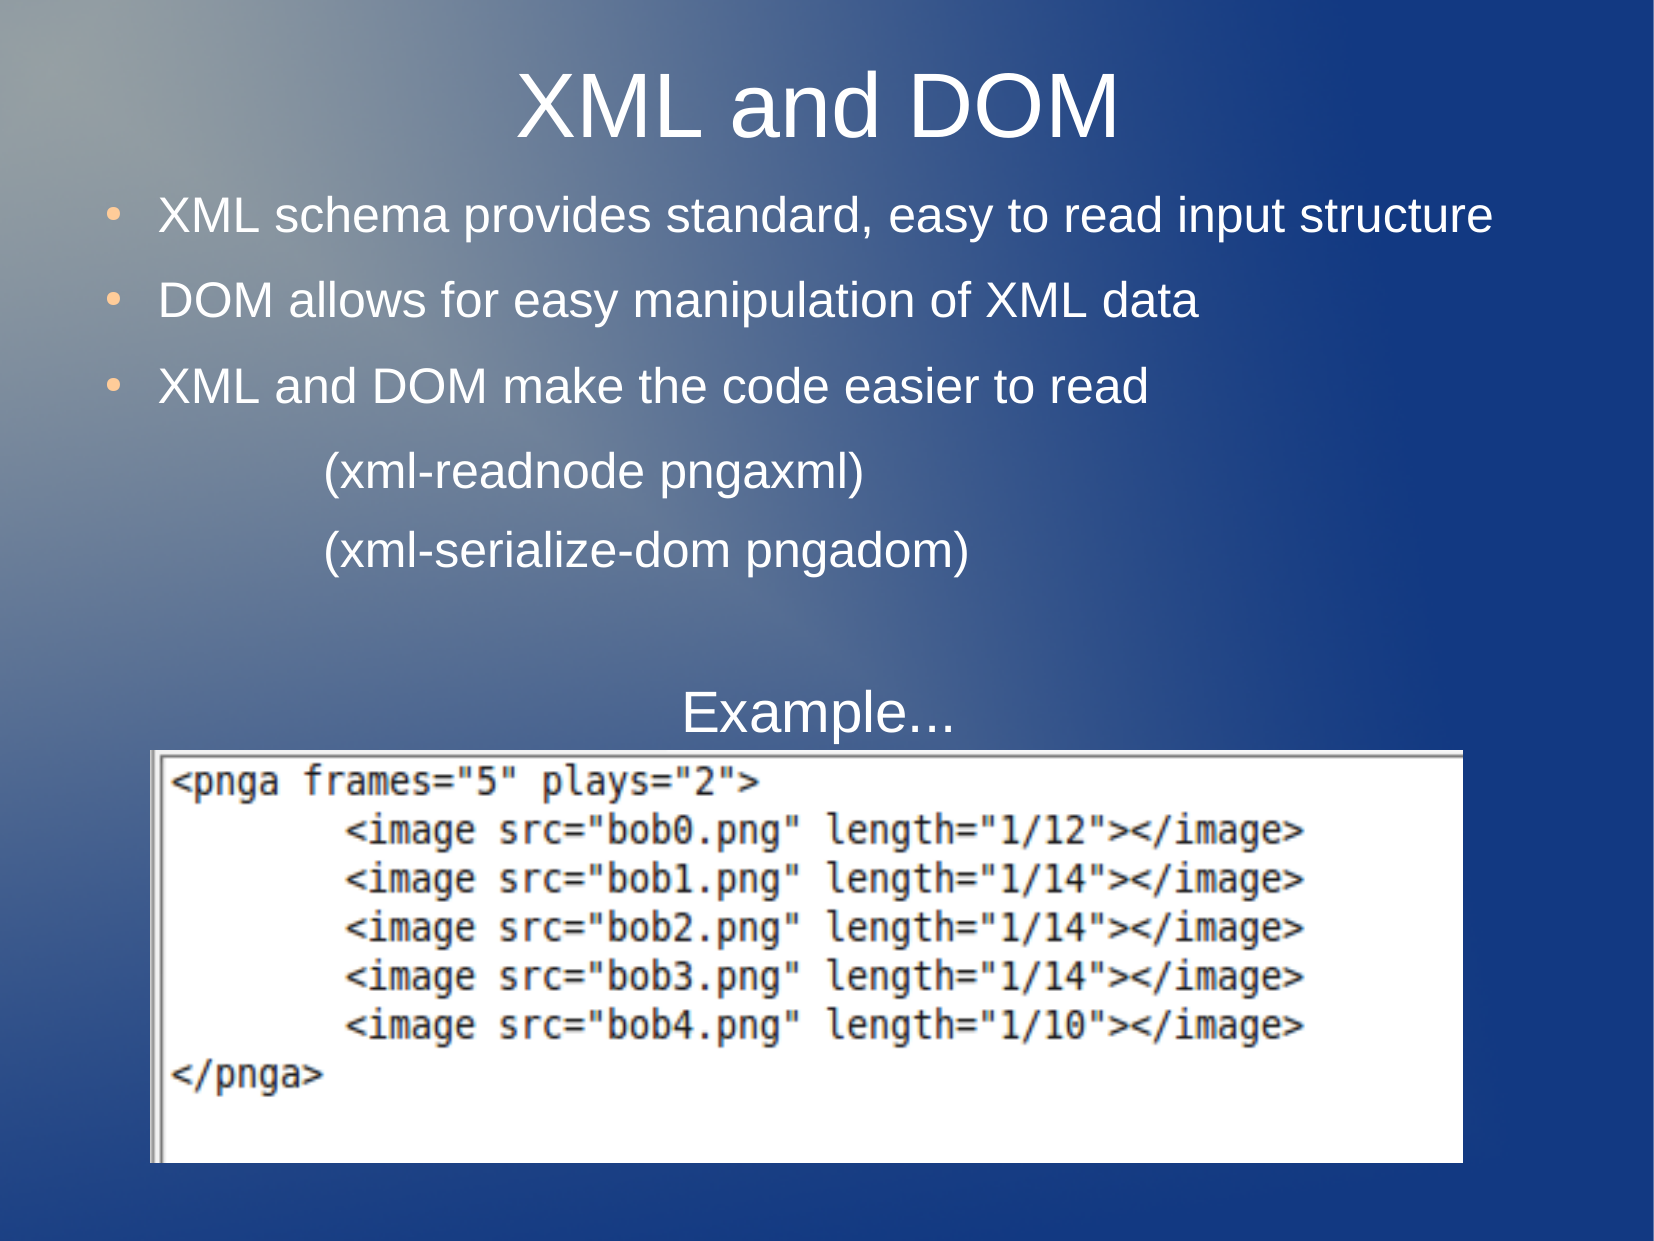

# XML and DOM
XML schema provides standard, easy to read input structure
DOM allows for easy manipulation of XML data
XML and DOM make the code easier to read
(xml-readnode pngaxml)
(xml-serialize-dom pngadom)
Example...